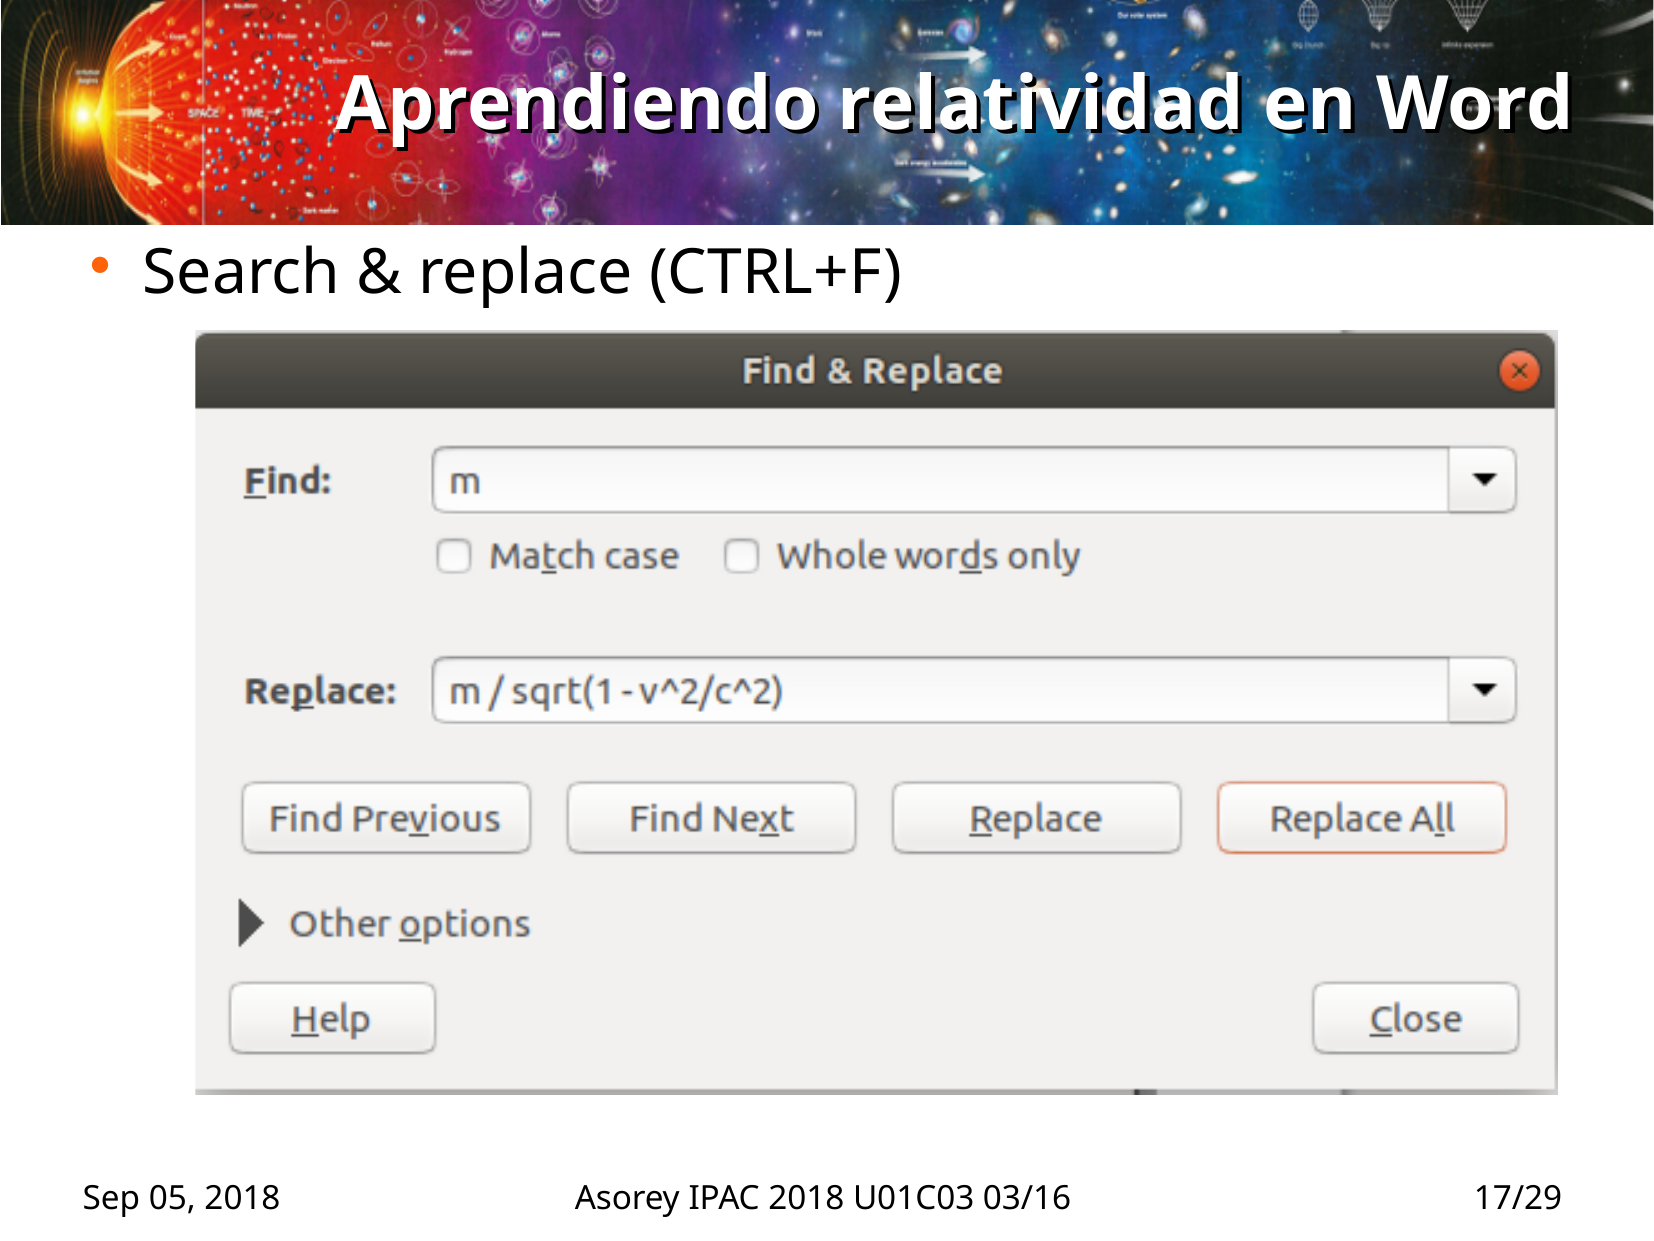

# Aprendiendo relatividad en Word
Search & replace (CTRL+F)
Sep 05, 2018
Asorey IPAC 2018 U01C03 03/16
17